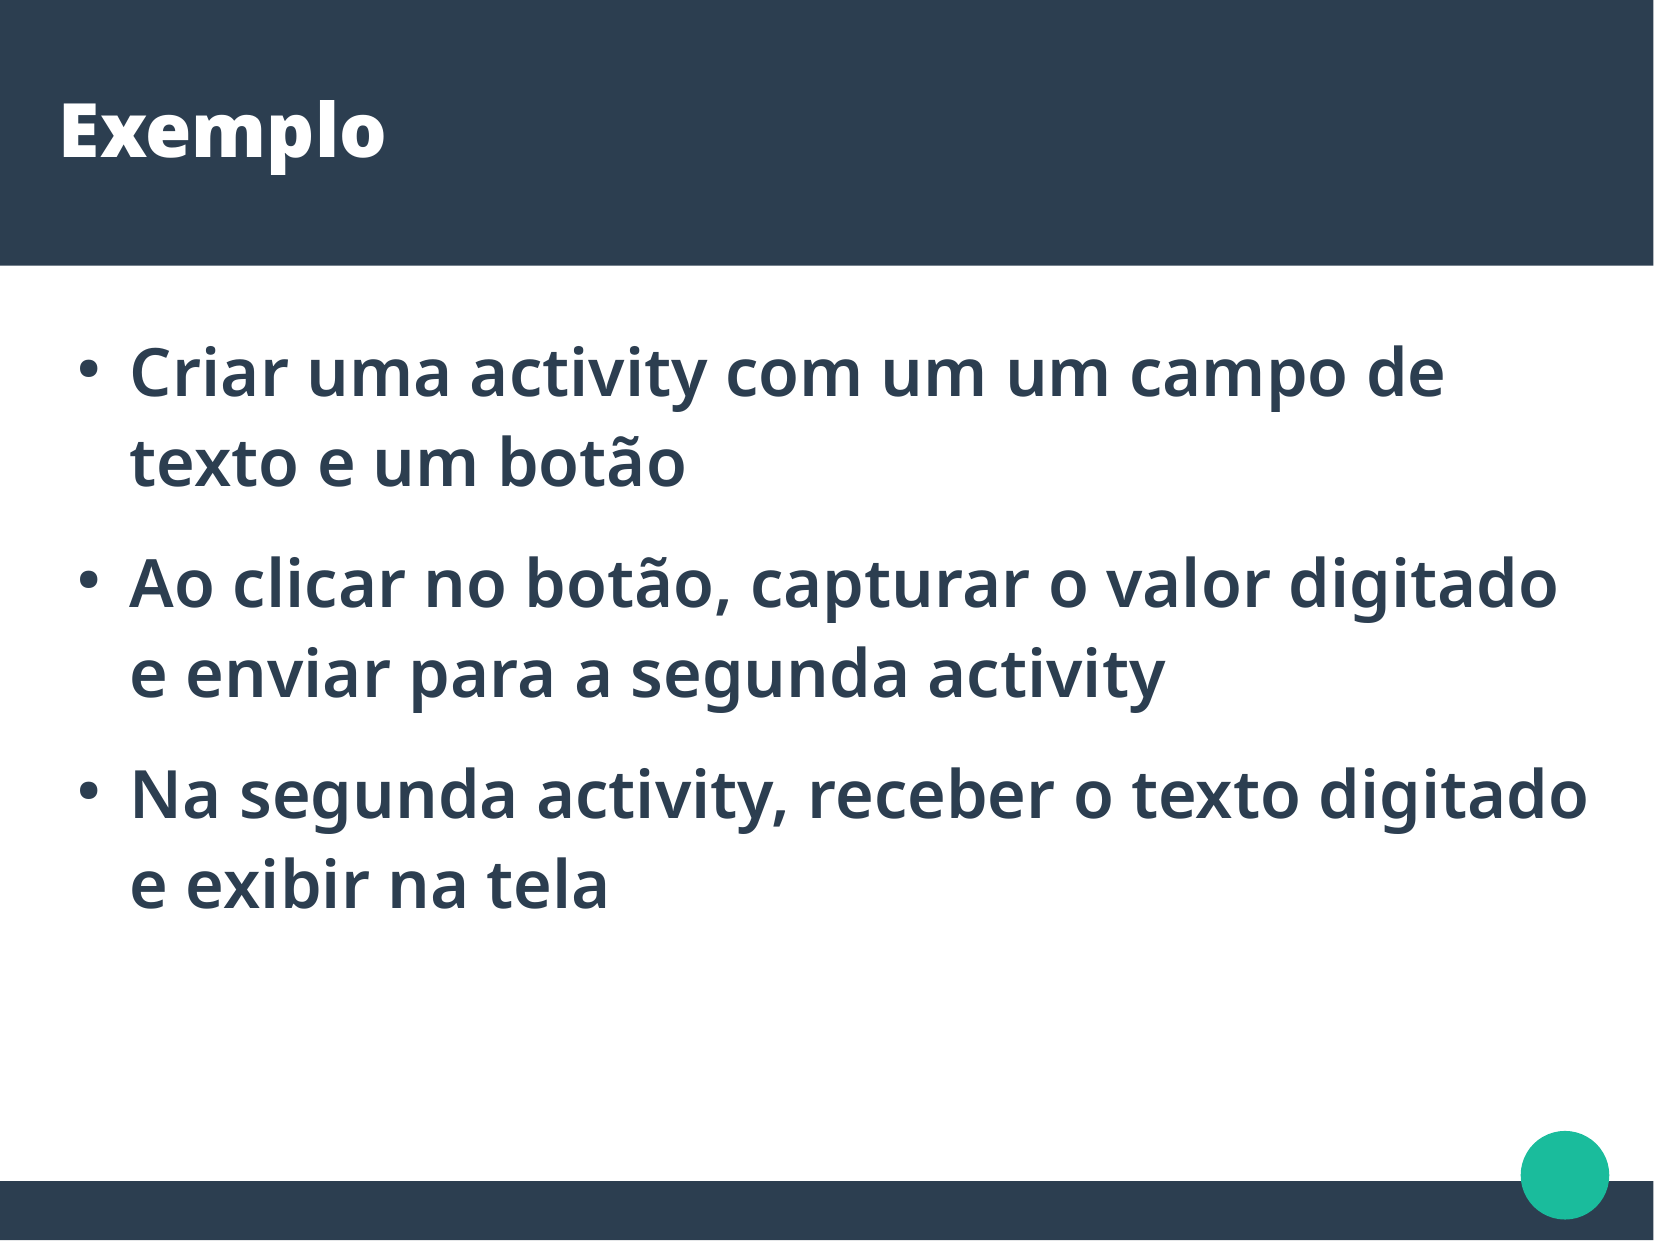

# Exemplo
Criar uma activity com um um campo de texto e um botão
Ao clicar no botão, capturar o valor digitado e enviar para a segunda activity
Na segunda activity, receber o texto digitado e exibir na tela